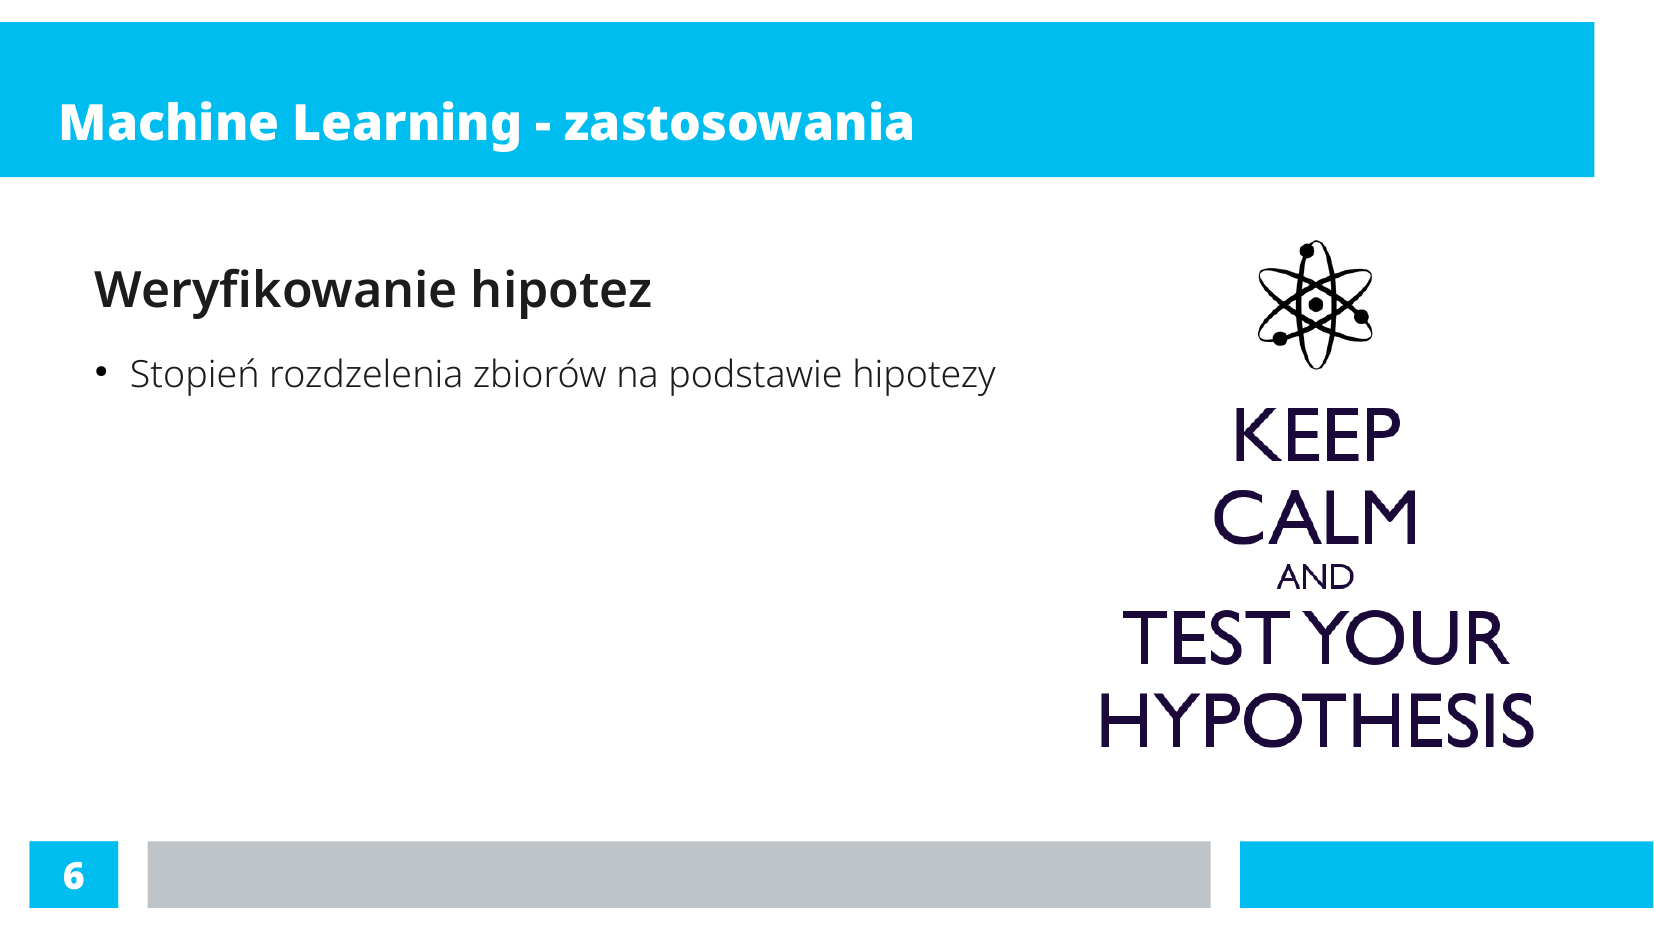

# Machine Learning - zastosowania
Weryfikowanie hipotez
Stopień rozdzelenia zbiorów na podstawie hipotezy
6